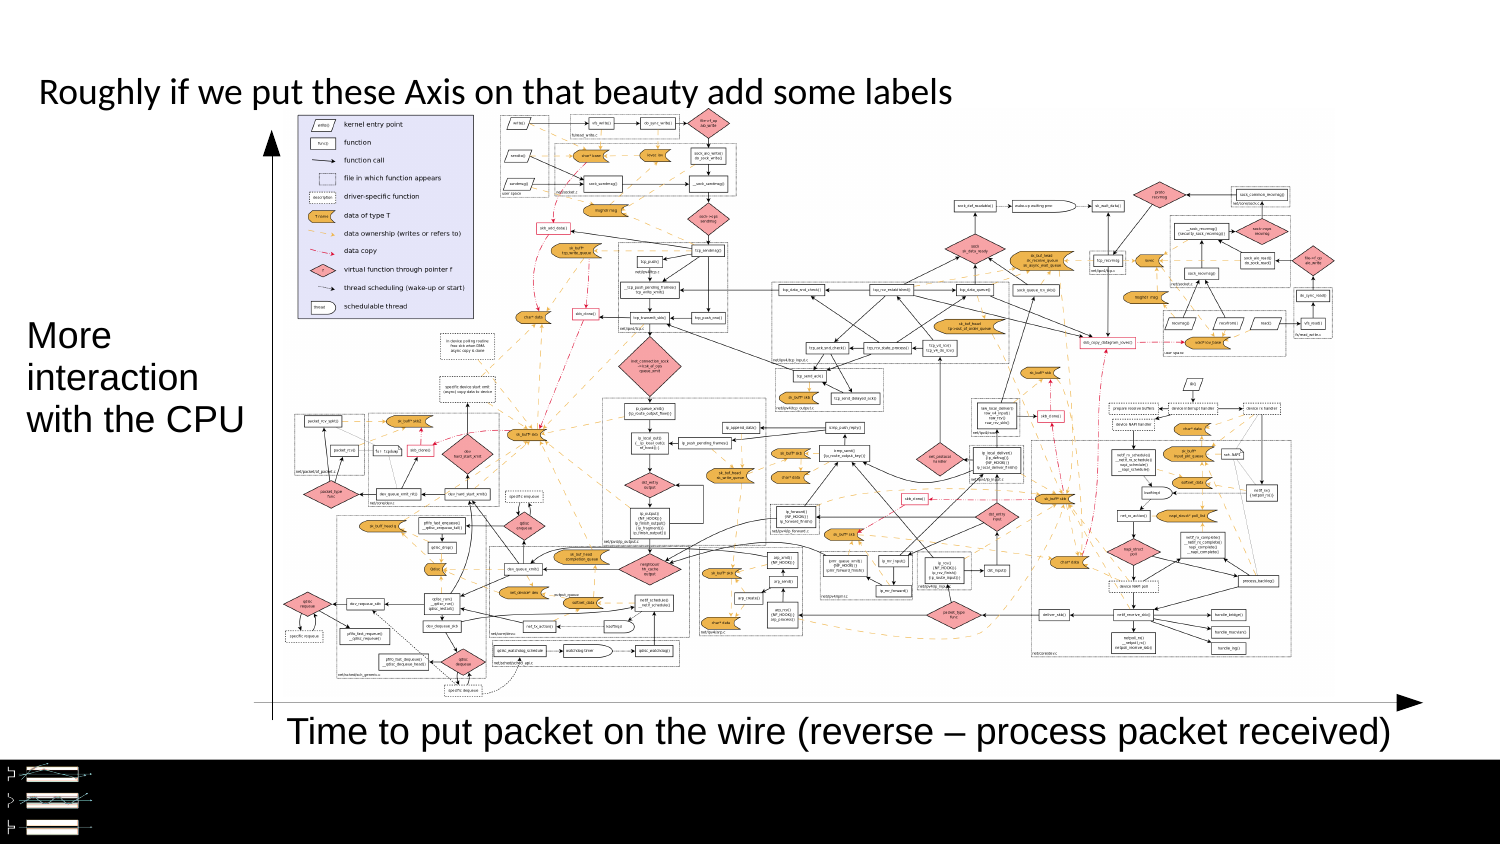

# Roughly if we put these Axis on that beauty add some labels
More interaction with the CPU
Time to put packet on the wire (reverse – process packet received)